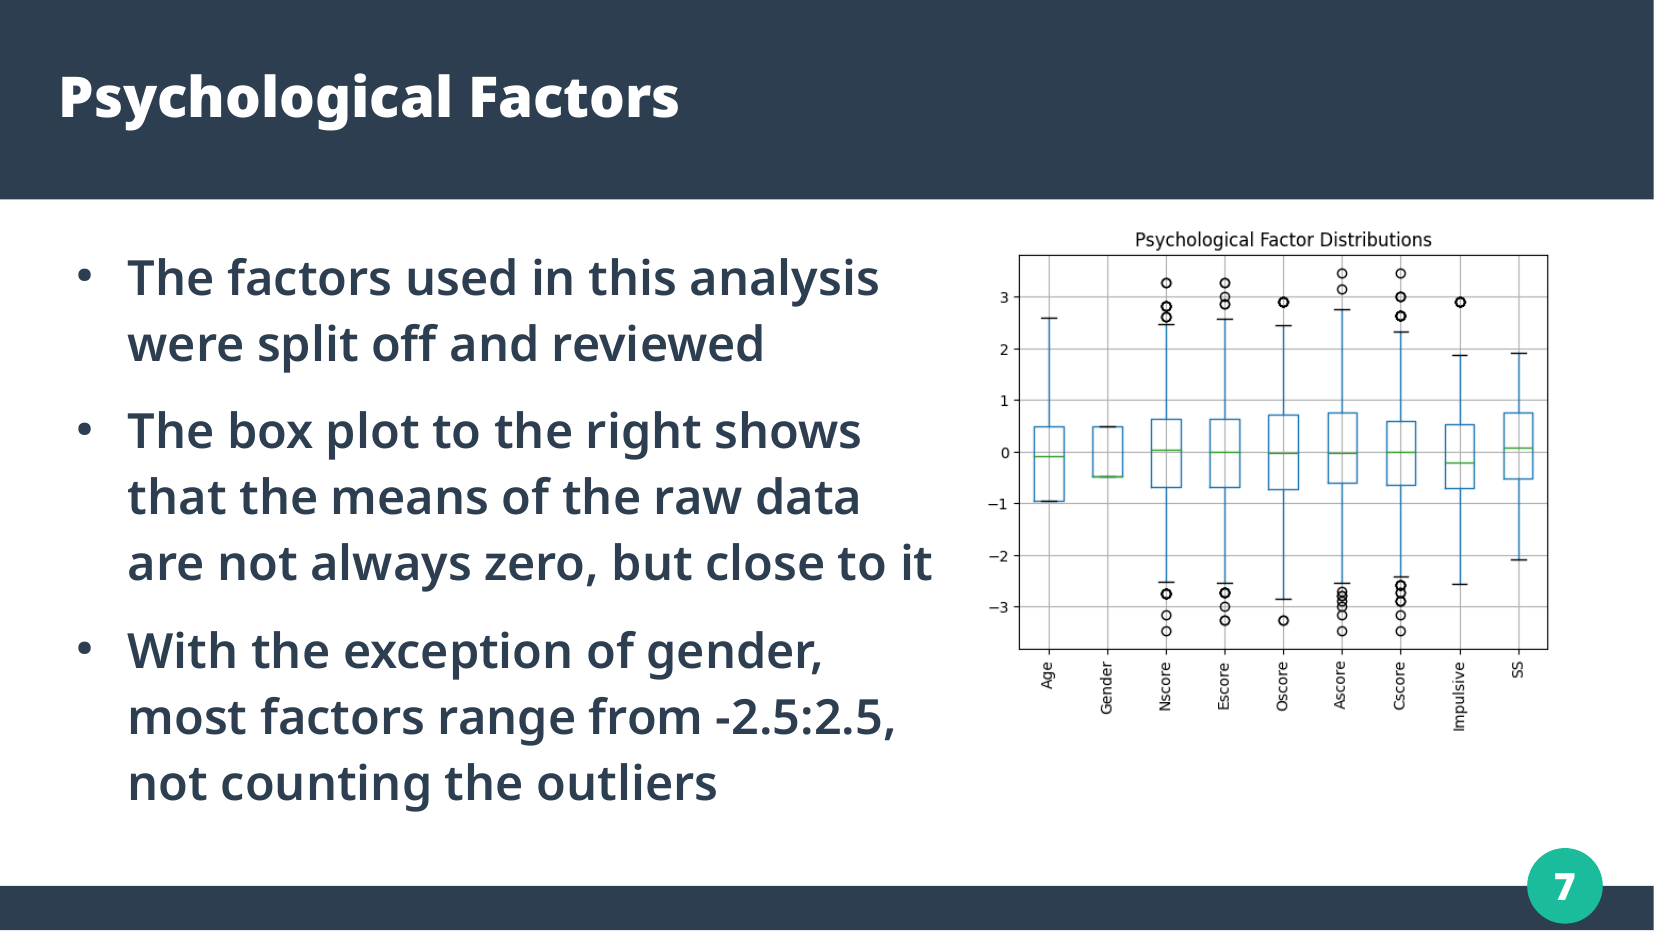

# Psychological Factors
The factors used in this analysis were split off and reviewed
The box plot to the right shows that the means of the raw data are not always zero, but close to it
With the exception of gender, most factors range from -2.5:2.5, not counting the outliers